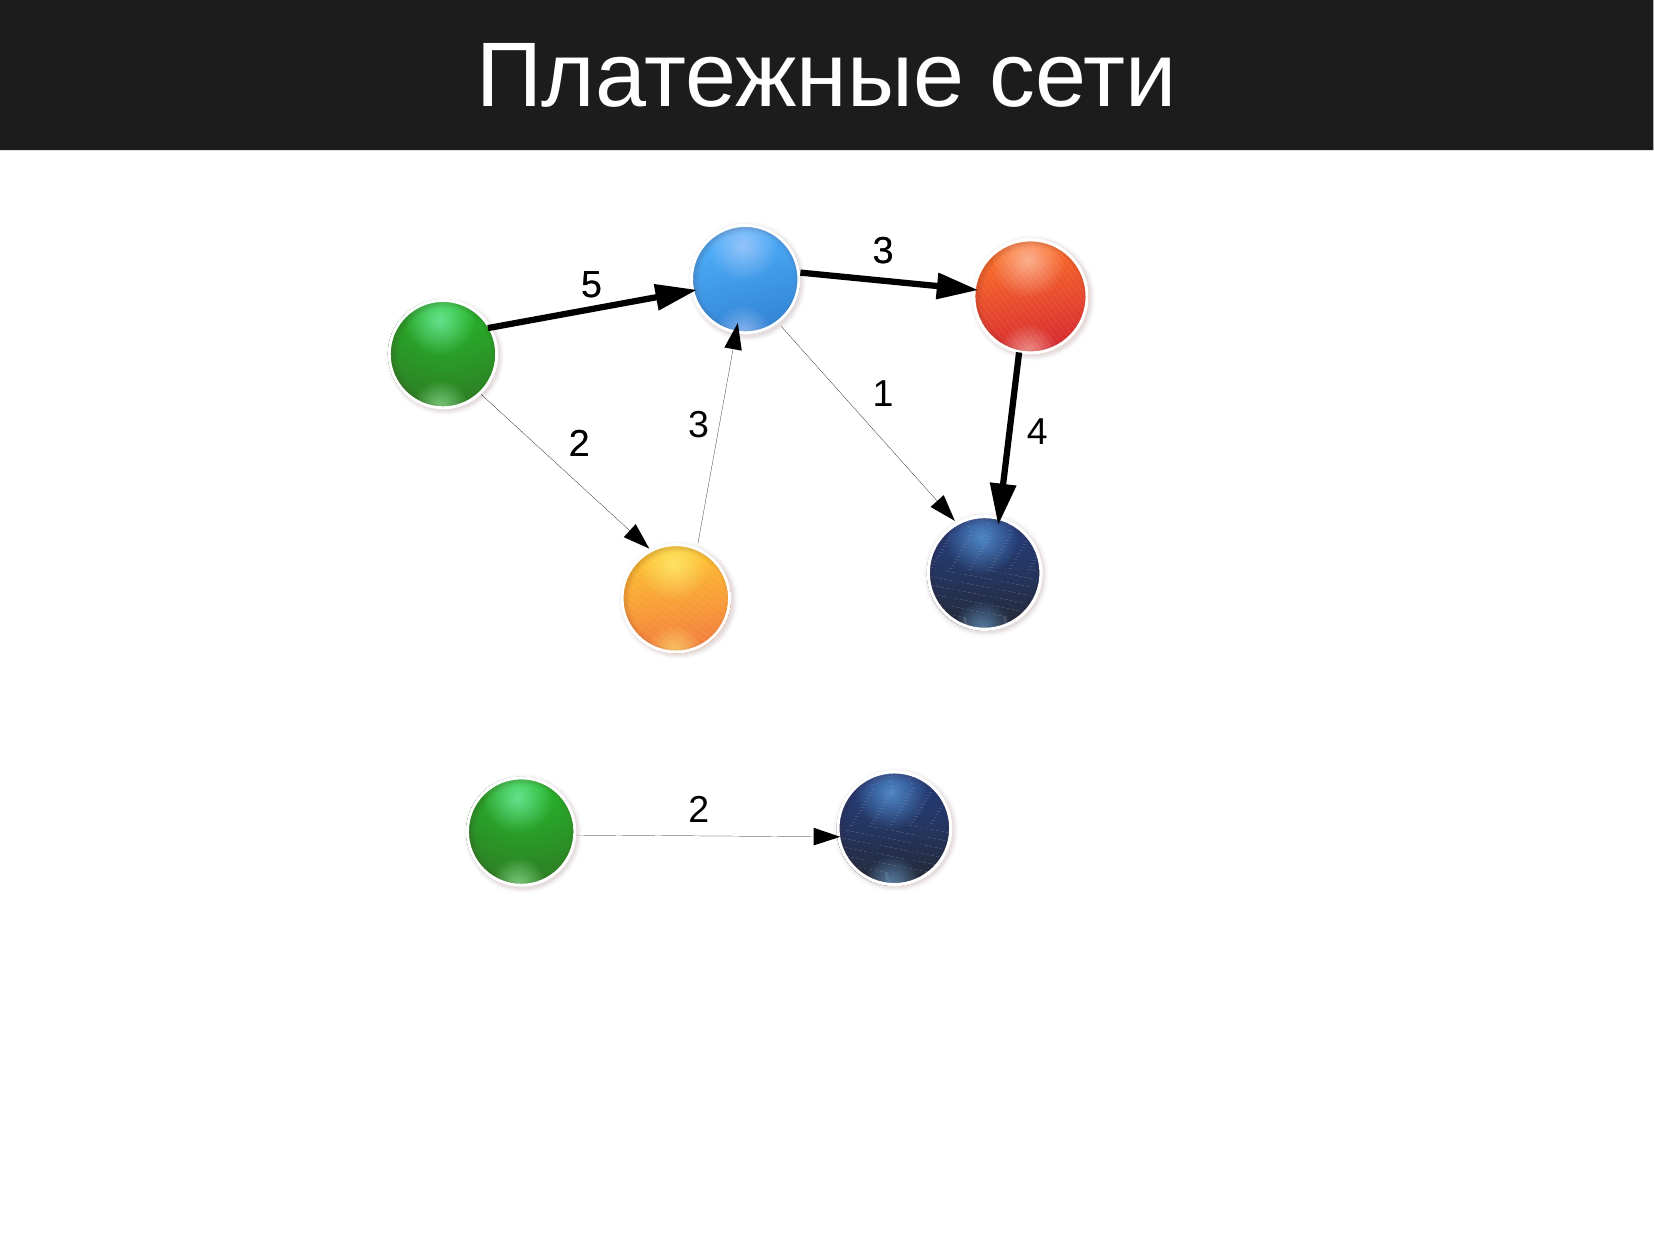

# Платежные сети
3
3
5
5
1
3
4
2
2
2